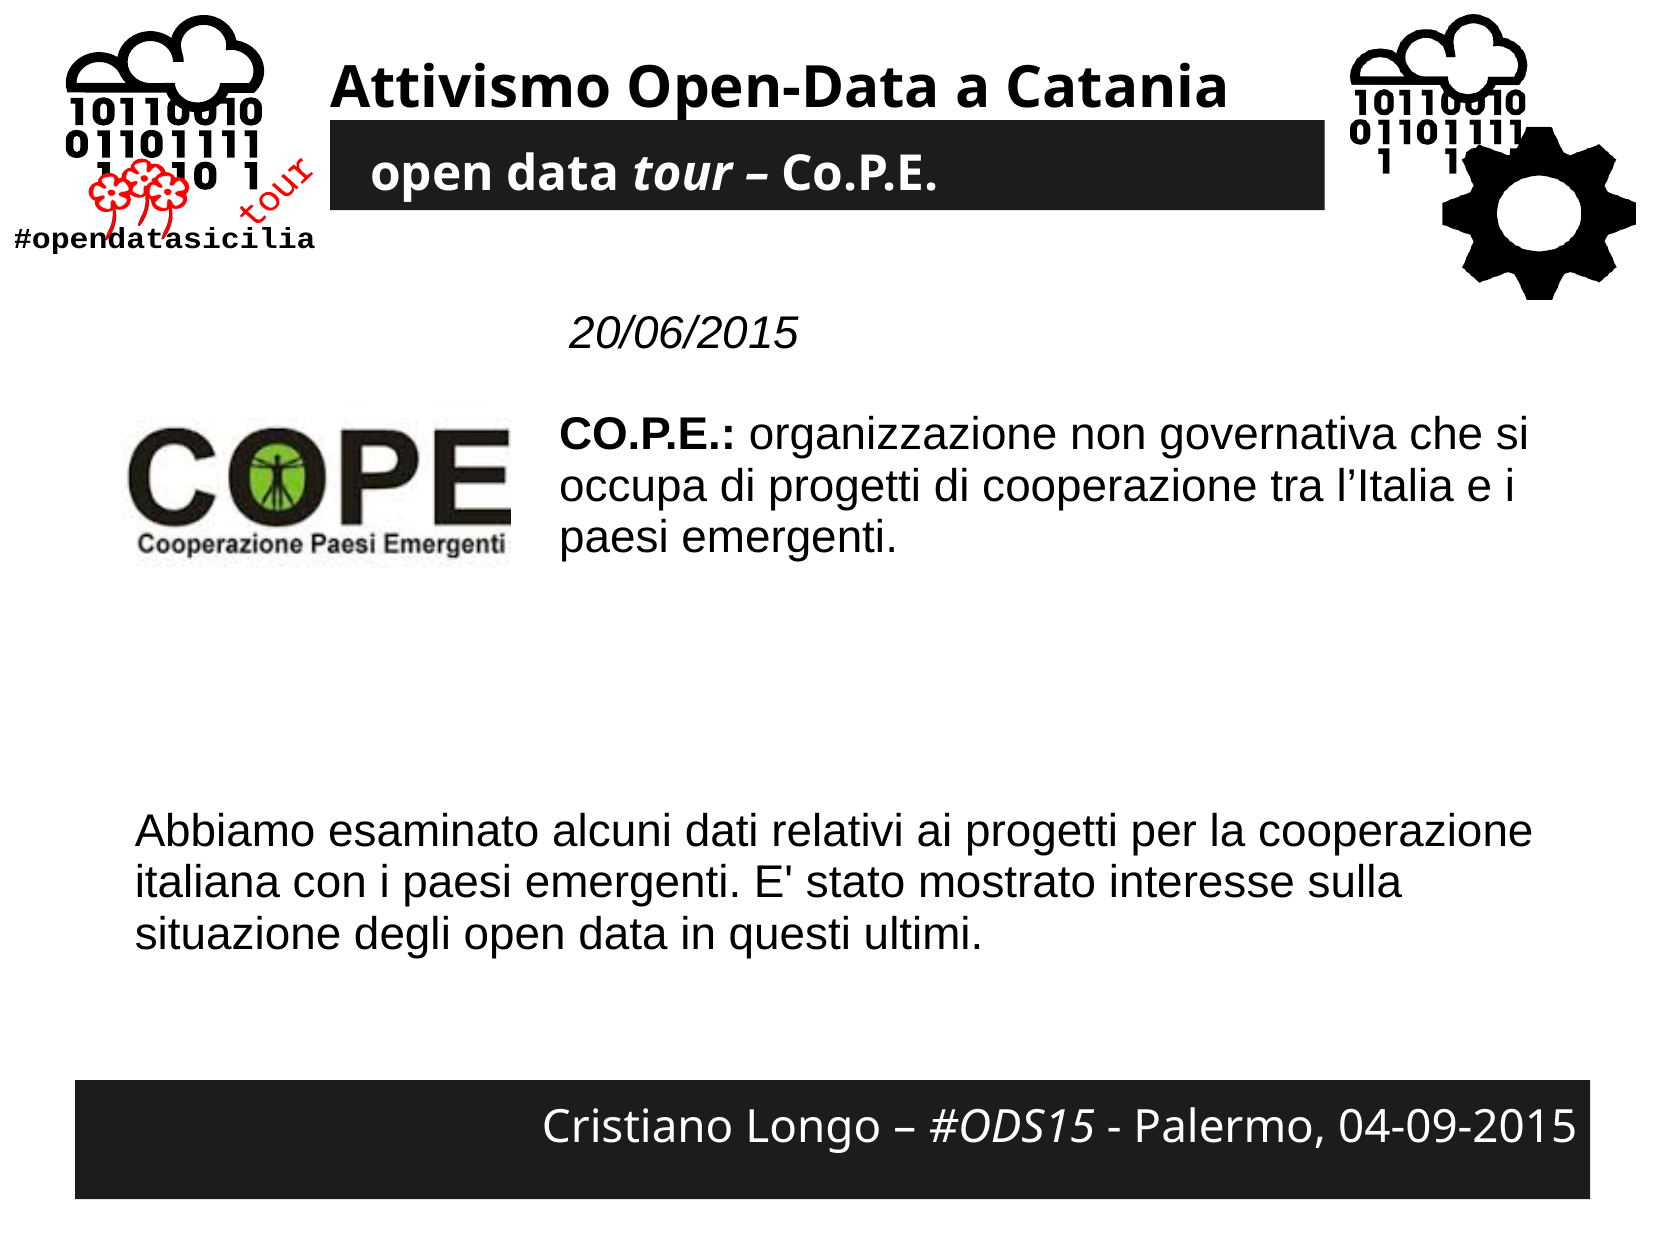

# Attivismo Open-Data a Catania
 open data tour – Co.P.E.
20/06/2015
CO.P.E.: organizzazione non governativa che si occupa di progetti di cooperazione tra l’Italia e i paesi emergenti.
Abbiamo esaminato alcuni dati relativi ai progetti per la cooperazione italiana con i paesi emergenti. E' stato mostrato interesse sulla situazione degli open data in questi ultimi.
 Cristiano Longo – #ODS15 - Palermo, 04-09-2015